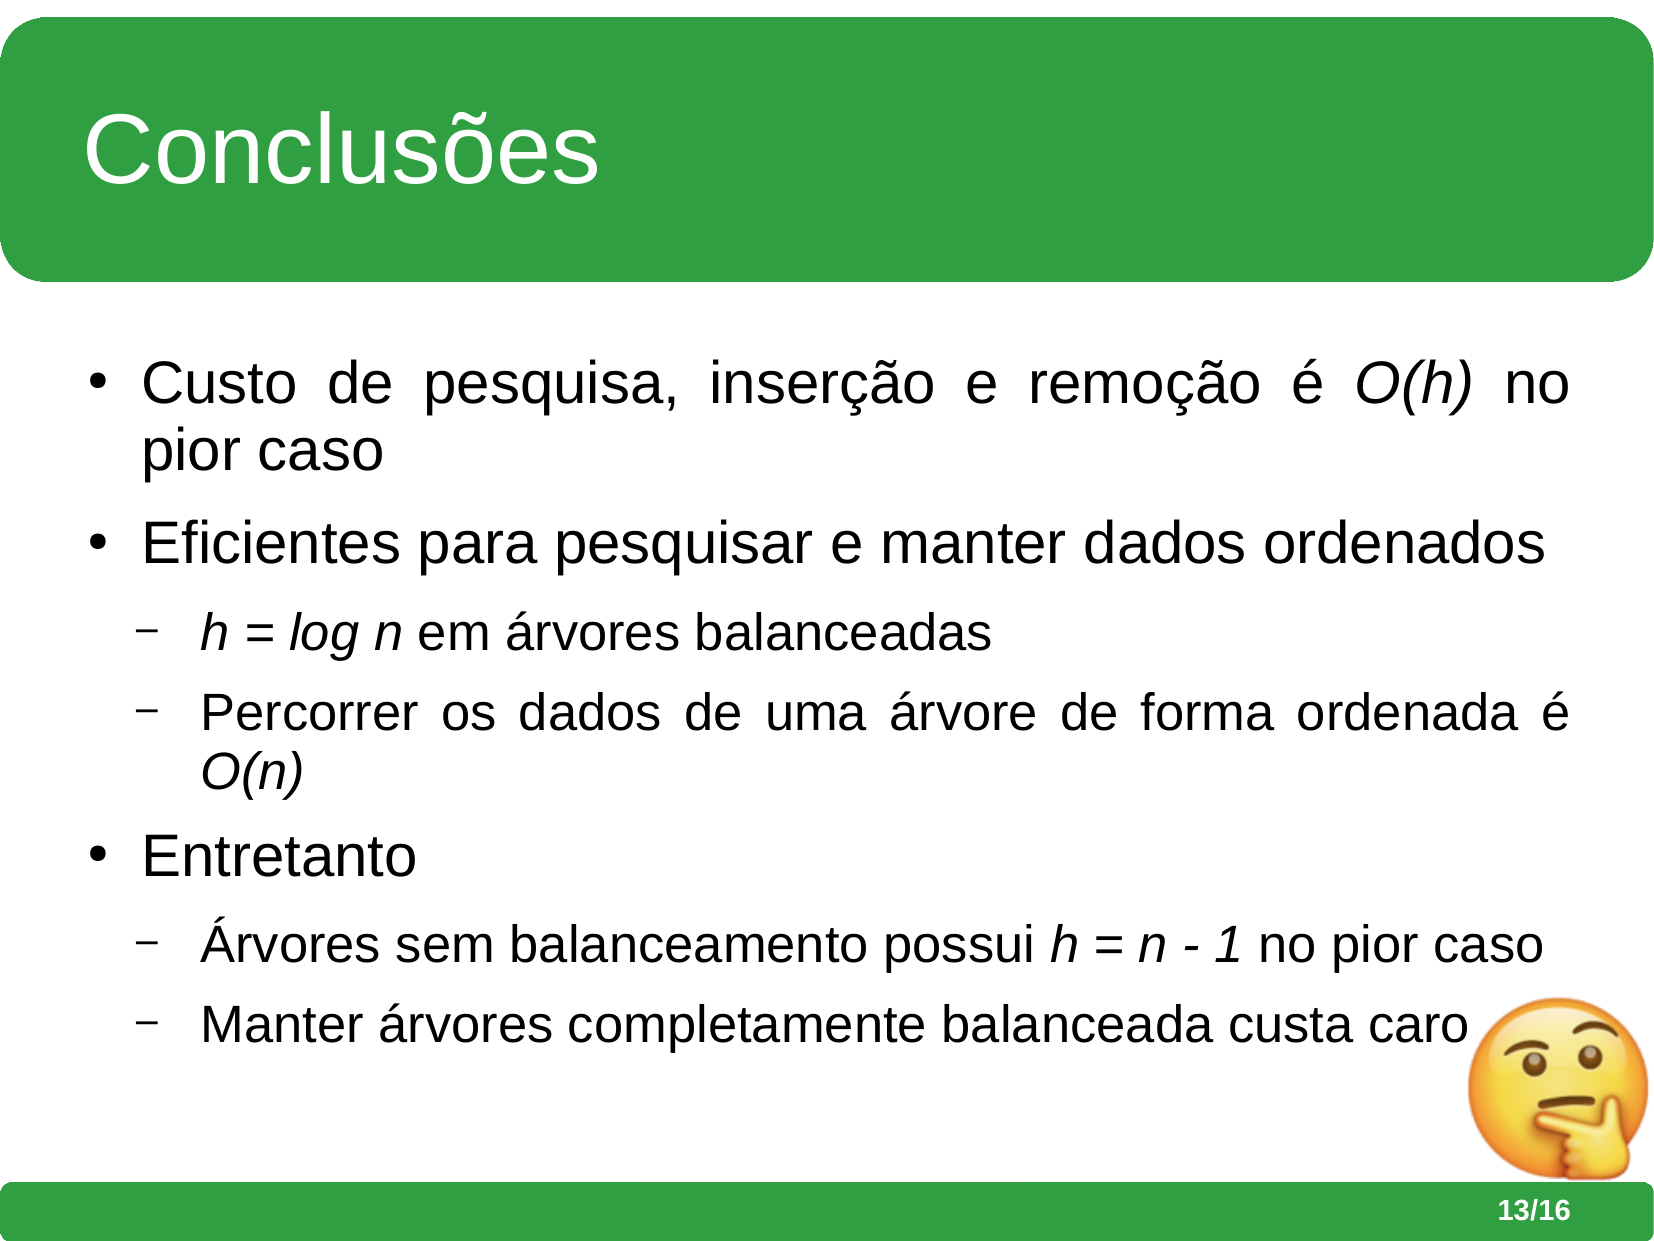

# Conclusões
Custo de pesquisa, inserção e remoção é O(h) no pior caso
Eficientes para pesquisar e manter dados ordenados
h = log n em árvores balanceadas
Percorrer os dados de uma árvore de forma ordenada é O(n)
Entretanto
Árvores sem balanceamento possui h = n - 1 no pior caso
Manter árvores completamente balanceada custa caro
13